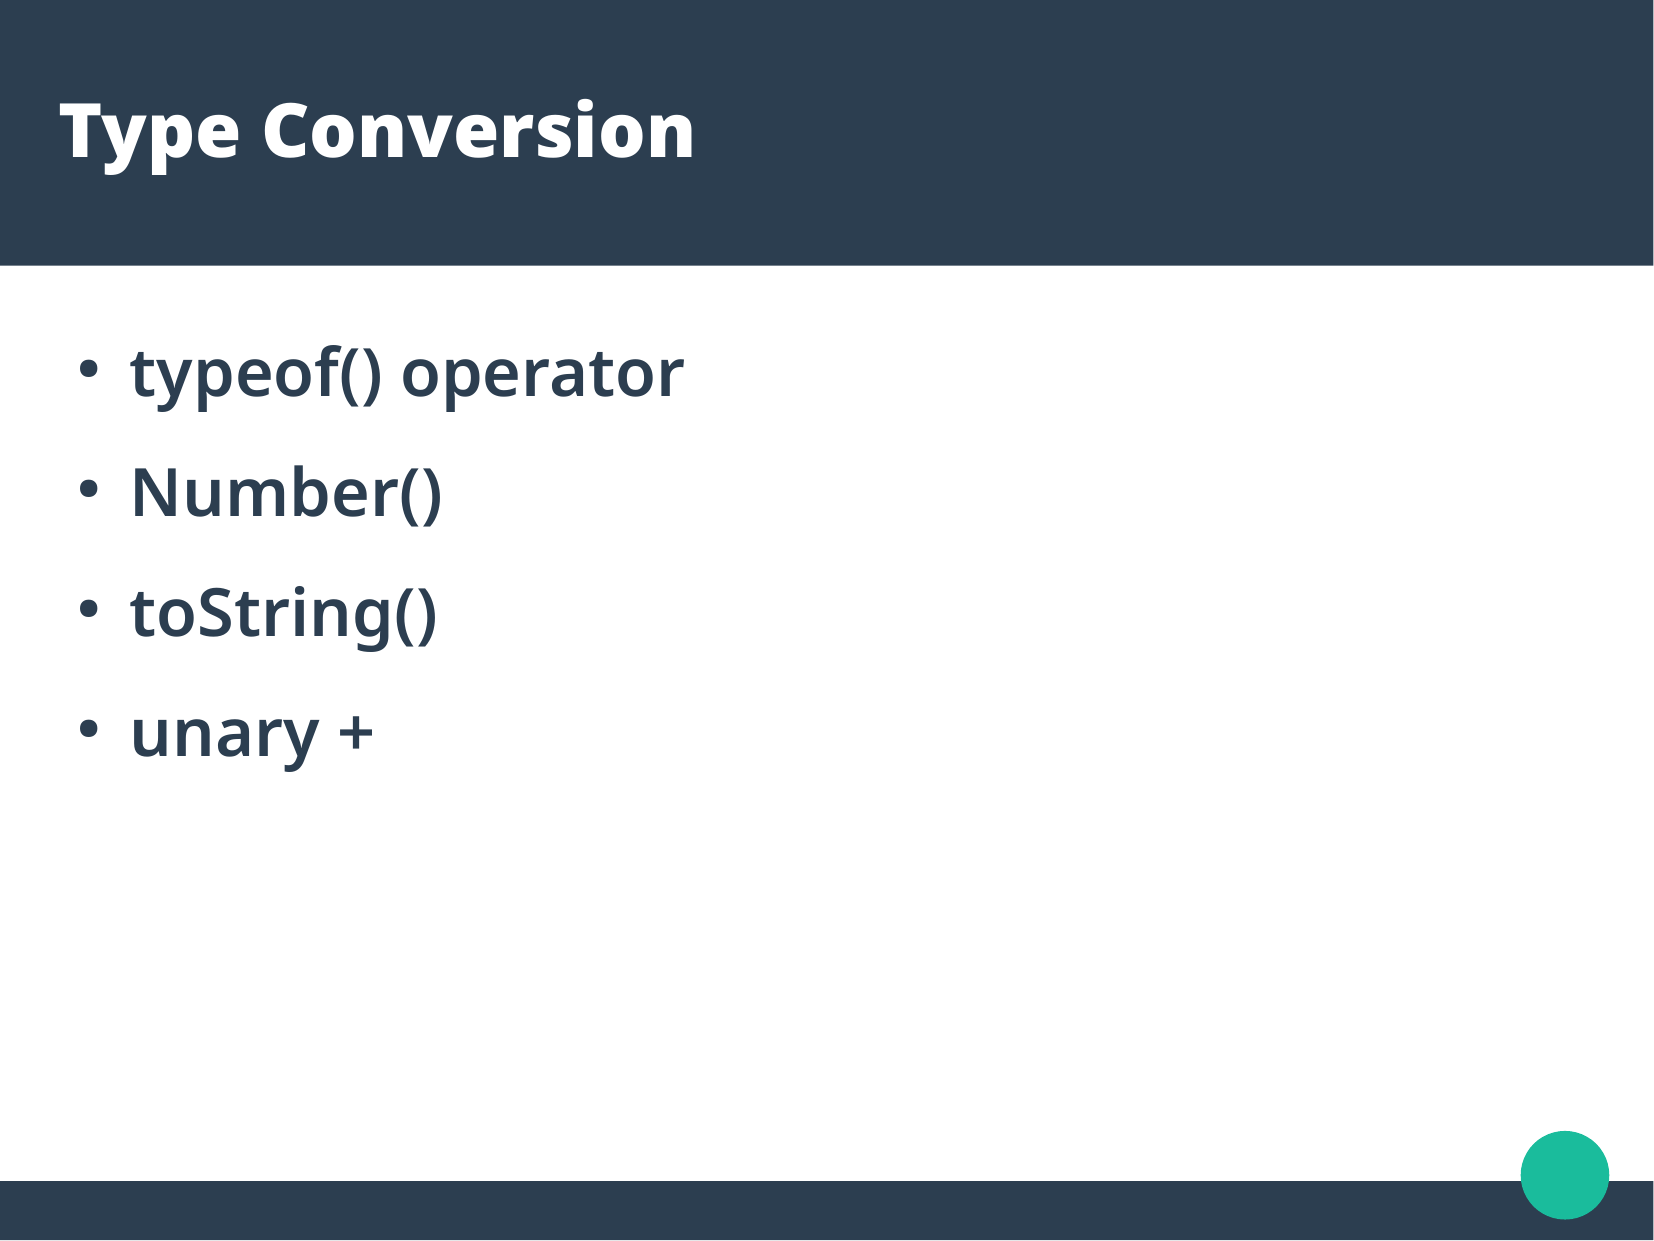

# Type Conversion
typeof() operator
Number()
toString()
unary +